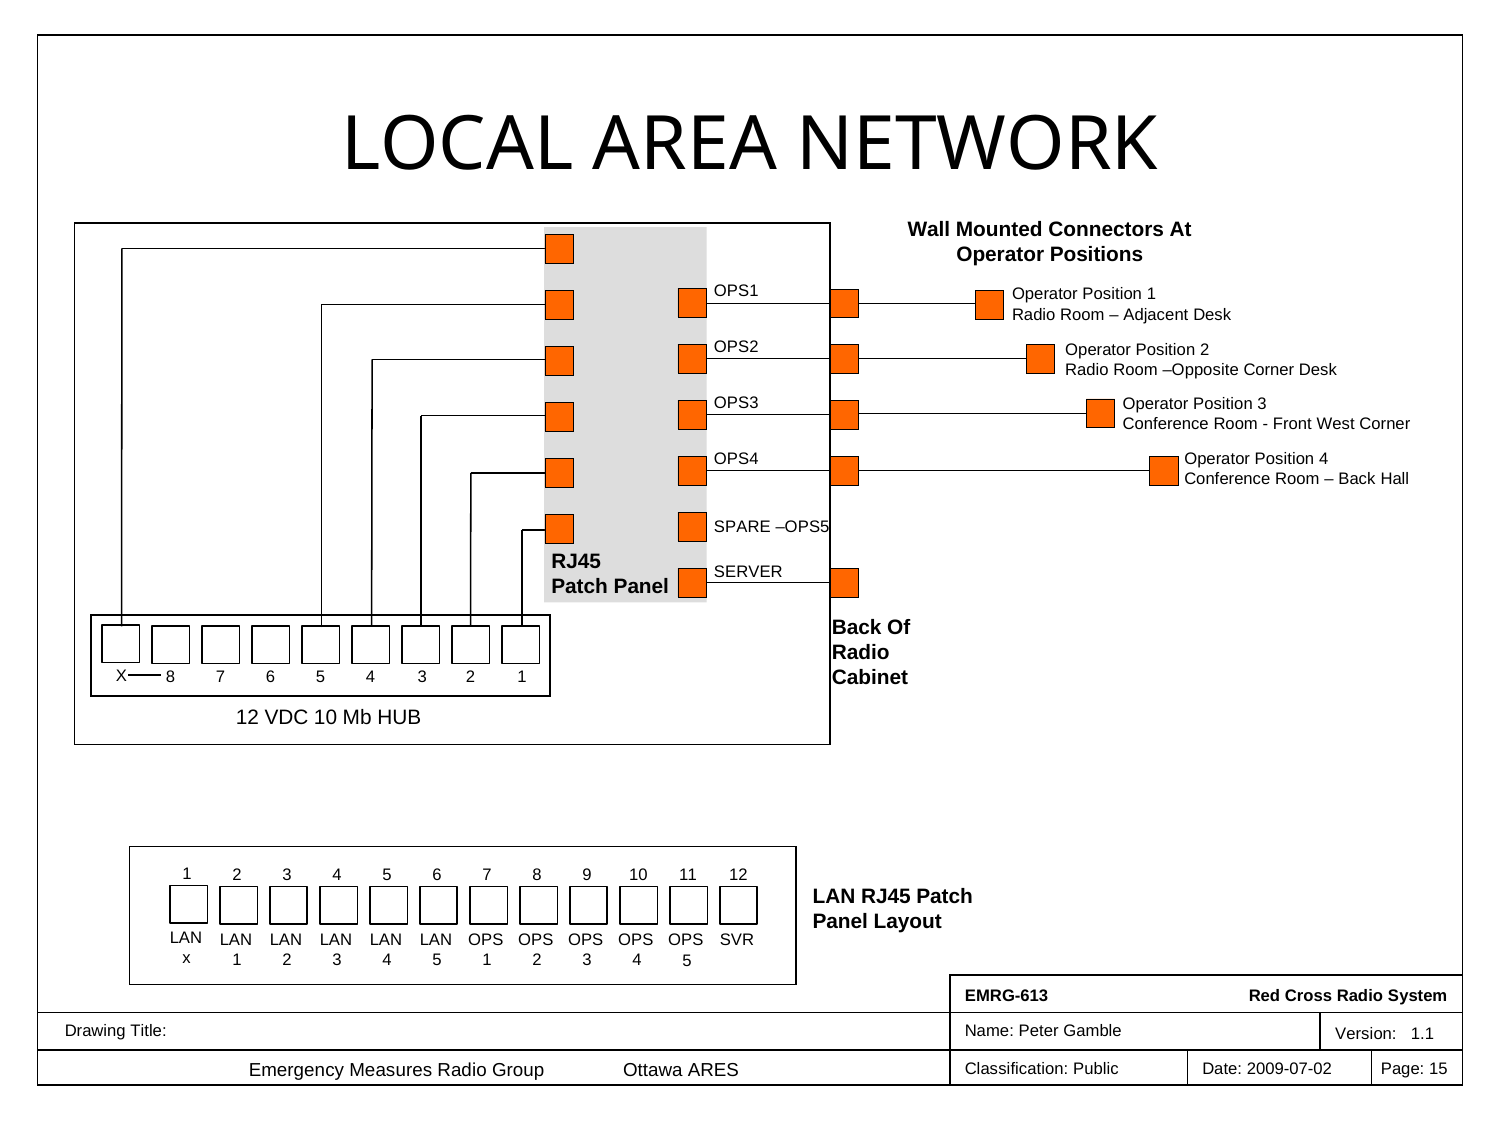

# LOCAL AREA NETWORK
Wall Mounted Connectors At Operator Positions
OPS1
Operator Position 1
Radio Room – Adjacent Desk
OPS2
Operator Position 2
Radio Room –Opposite Corner Desk
OPS3
Operator Position 3
Conference Room - Front West Corner
OPS4
Operator Position 4
Conference Room – Back Hall
SPARE –OPS5
RJ45
Patch Panel
SERVER
Back Of Radio Cabinet
X
8
7
6
5
4
3
2
1
12 VDC 10 Mb HUB
1
2
3
4
5
6
7
8
9
10
11
12
LAN
LAN
LAN
LAN
LAN
LAN
OPS
OPS
OPS
OPS
OPS
SVR
x
1
2
3
4
5
1
2
3
4
5
LAN RJ45 Patch Panel Layout
Emergency Measures Radio Group Ottawa ARES
Page: